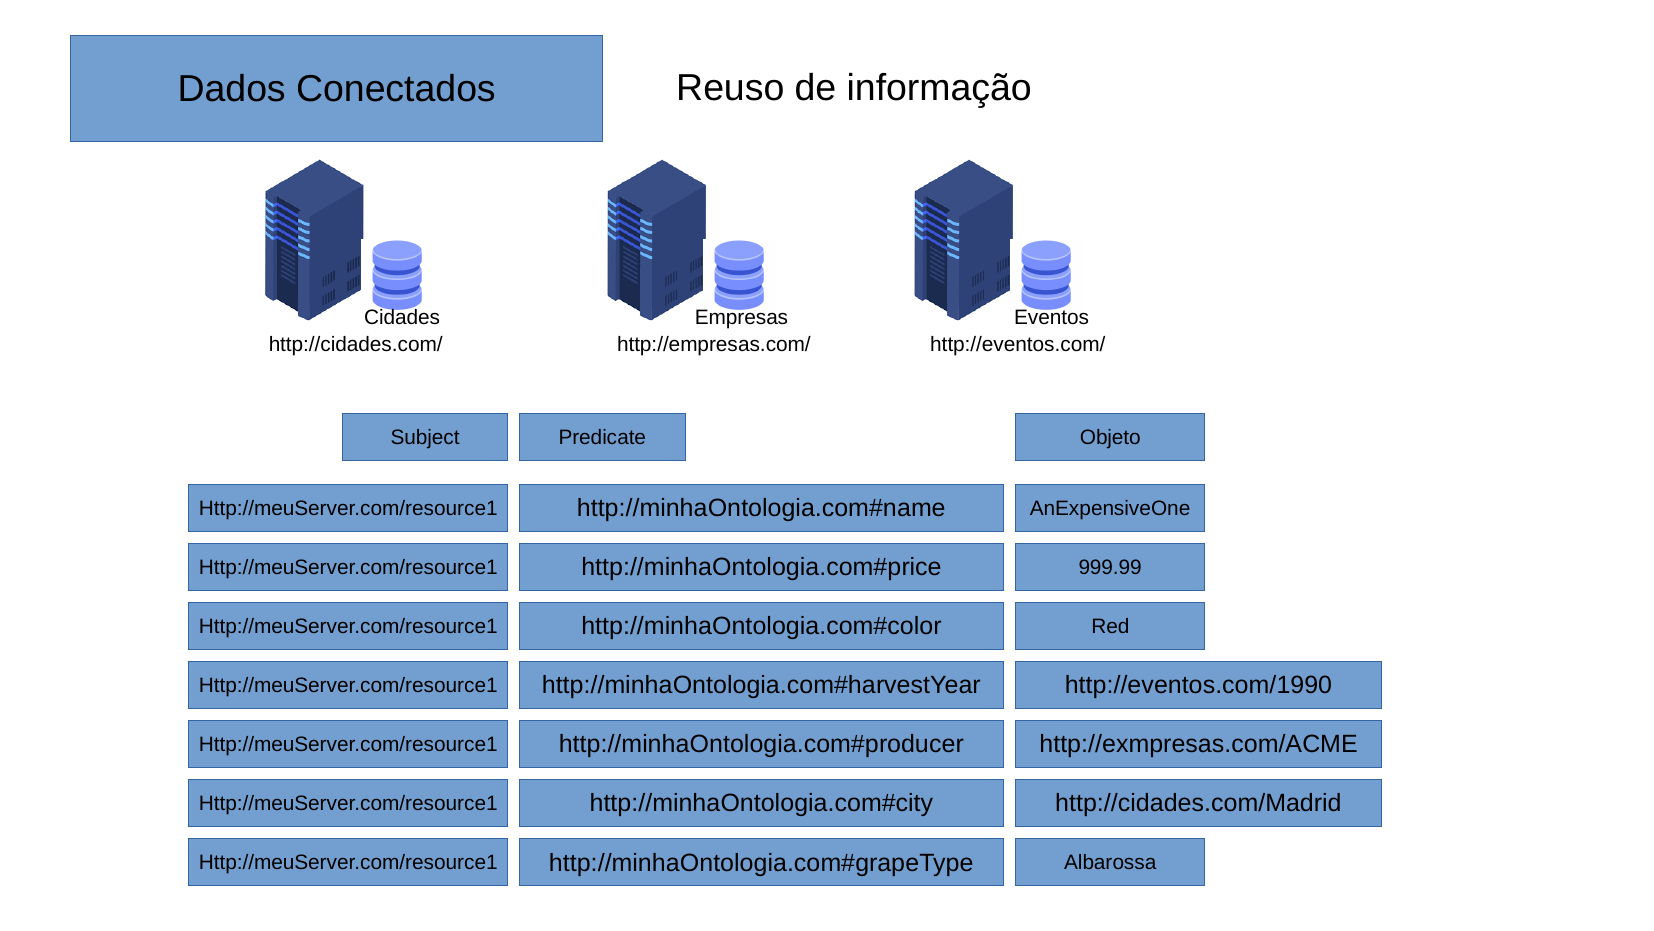

Dados Conectados
Reuso de informação
Cidades
Empresas
Eventos
http://cidades.com/
http://empresas.com/
http://eventos.com/
Subject
Predicate
Objeto
Http://meuServer.com/resource1
http://minhaOntologia.com#name
AnExpensiveOne
Http://meuServer.com/resource1
http://minhaOntologia.com#price
999.99
Http://meuServer.com/resource1
http://minhaOntologia.com#color
Red
Http://meuServer.com/resource1
http://minhaOntologia.com#harvestYear
http://eventos.com/1990
Http://meuServer.com/resource1
http://minhaOntologia.com#producer
http://exmpresas.com/ACME
Http://meuServer.com/resource1
http://minhaOntologia.com#city
http://cidades.com/Madrid
Http://meuServer.com/resource1
http://minhaOntologia.com#grapeType
Albarossa